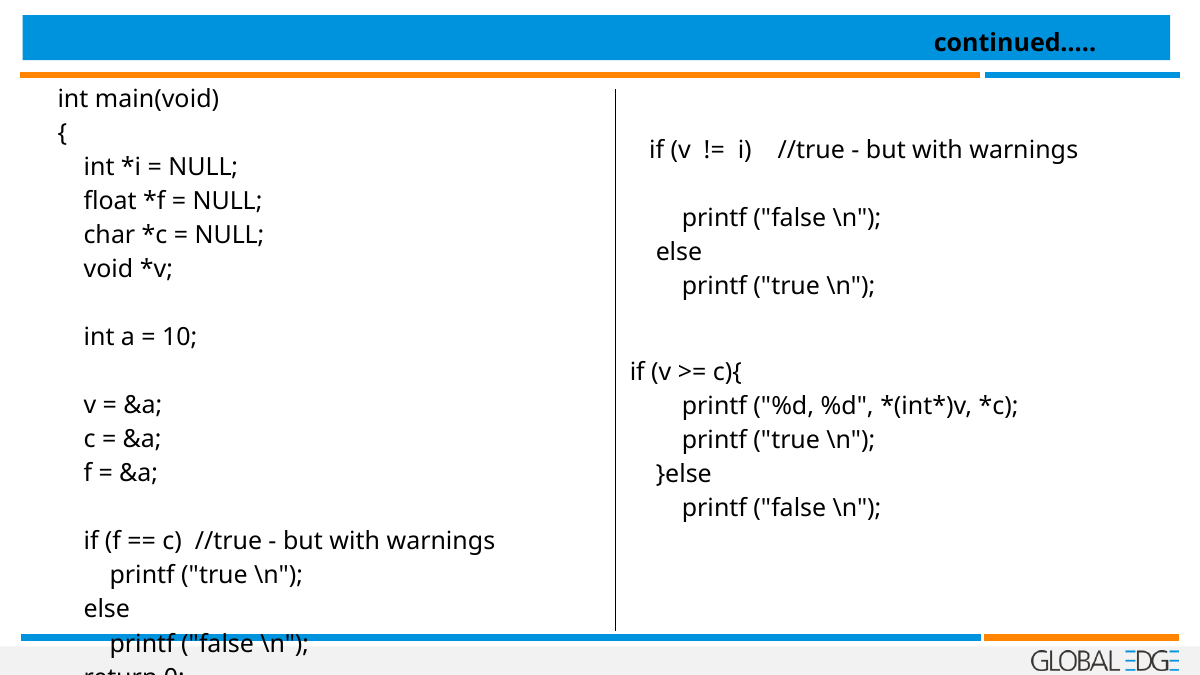

continued…..
int main(void)
{
 int *i = NULL;
 float *f = NULL;
 char *c = NULL;
 void *v;
 int a = 10;
 v = &a;
 c = &a;
 f = &a;
 if (f == c) //true - but with warnings
 printf ("true \n");
 else
 printf ("false \n");
 return 0;
 }
 if (v != i) //true - but with warnings
 printf ("false \n");
 else
 printf ("true \n");
if (v >= c){
 printf ("%d, %d", *(int*)v, *c);
 printf ("true \n");
 }else
 printf ("false \n");